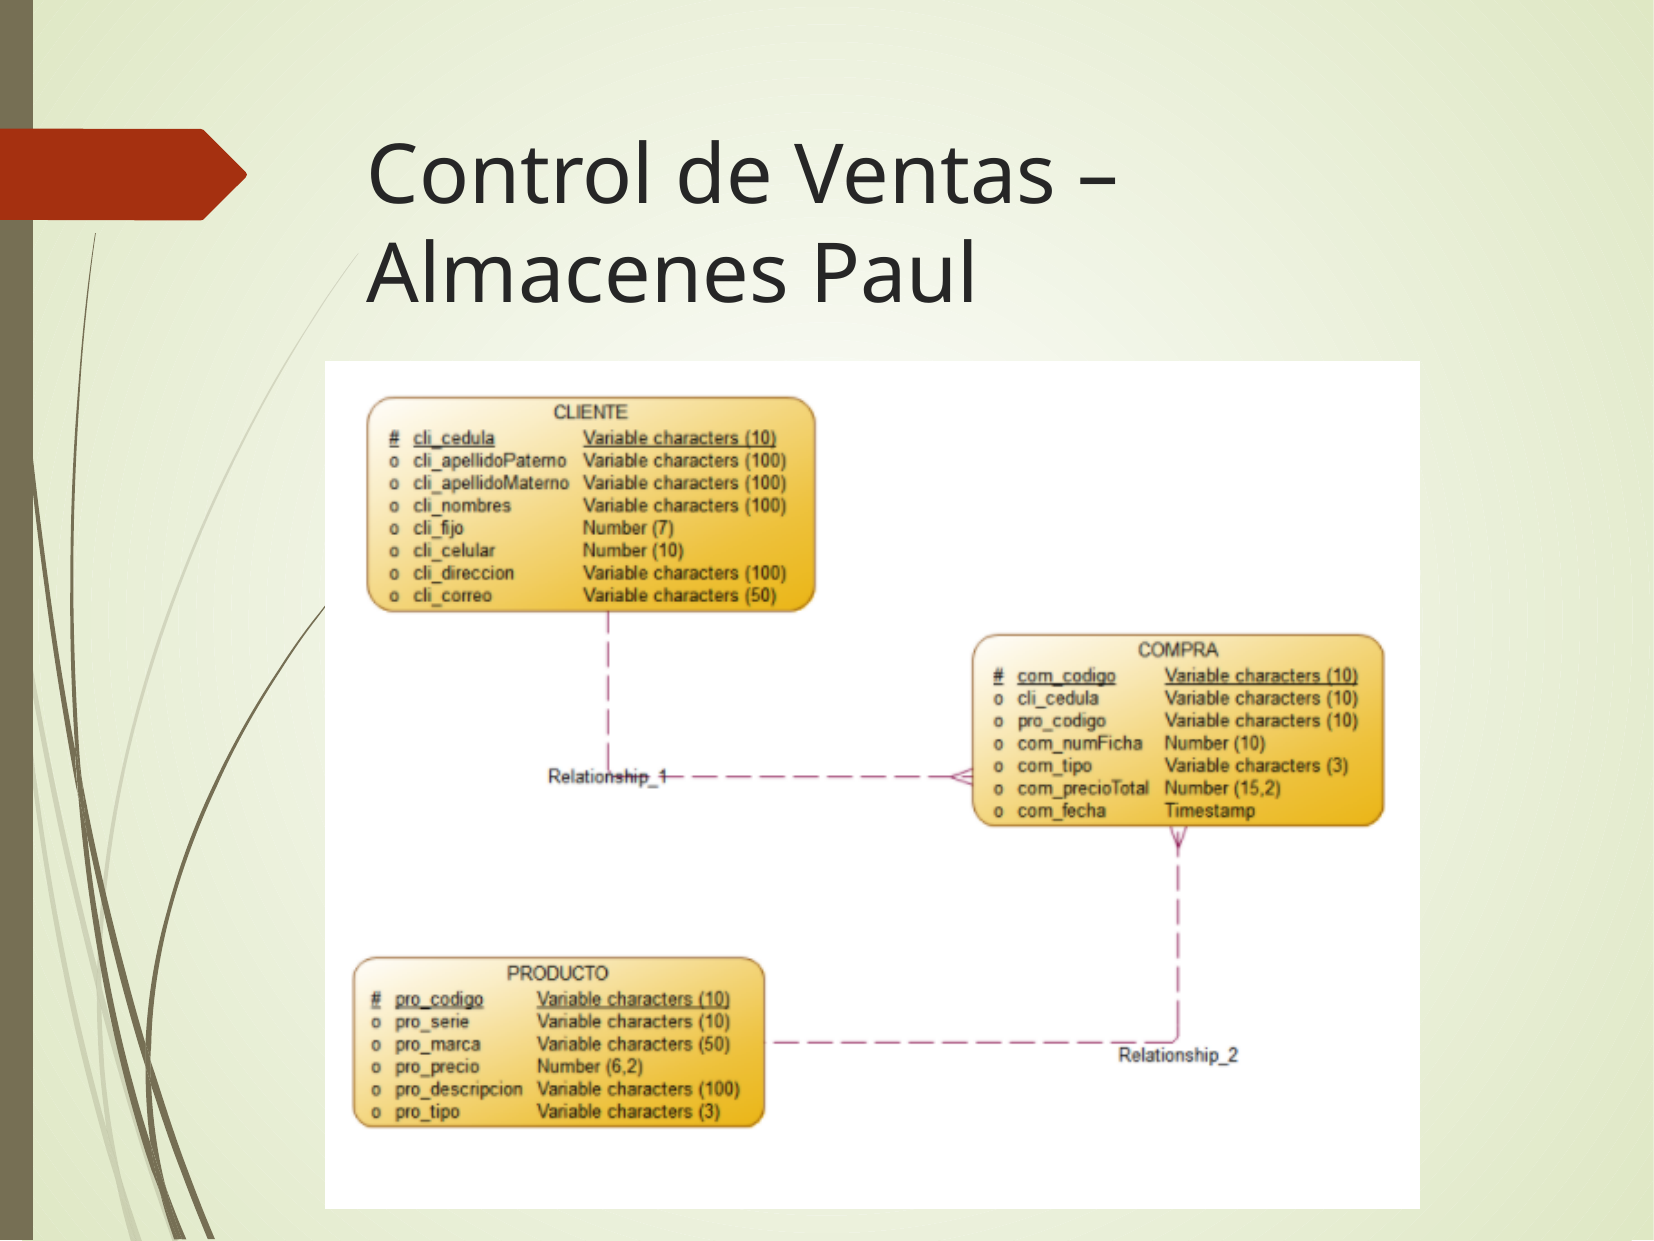

# Control de Ventas – Almacenes Paul